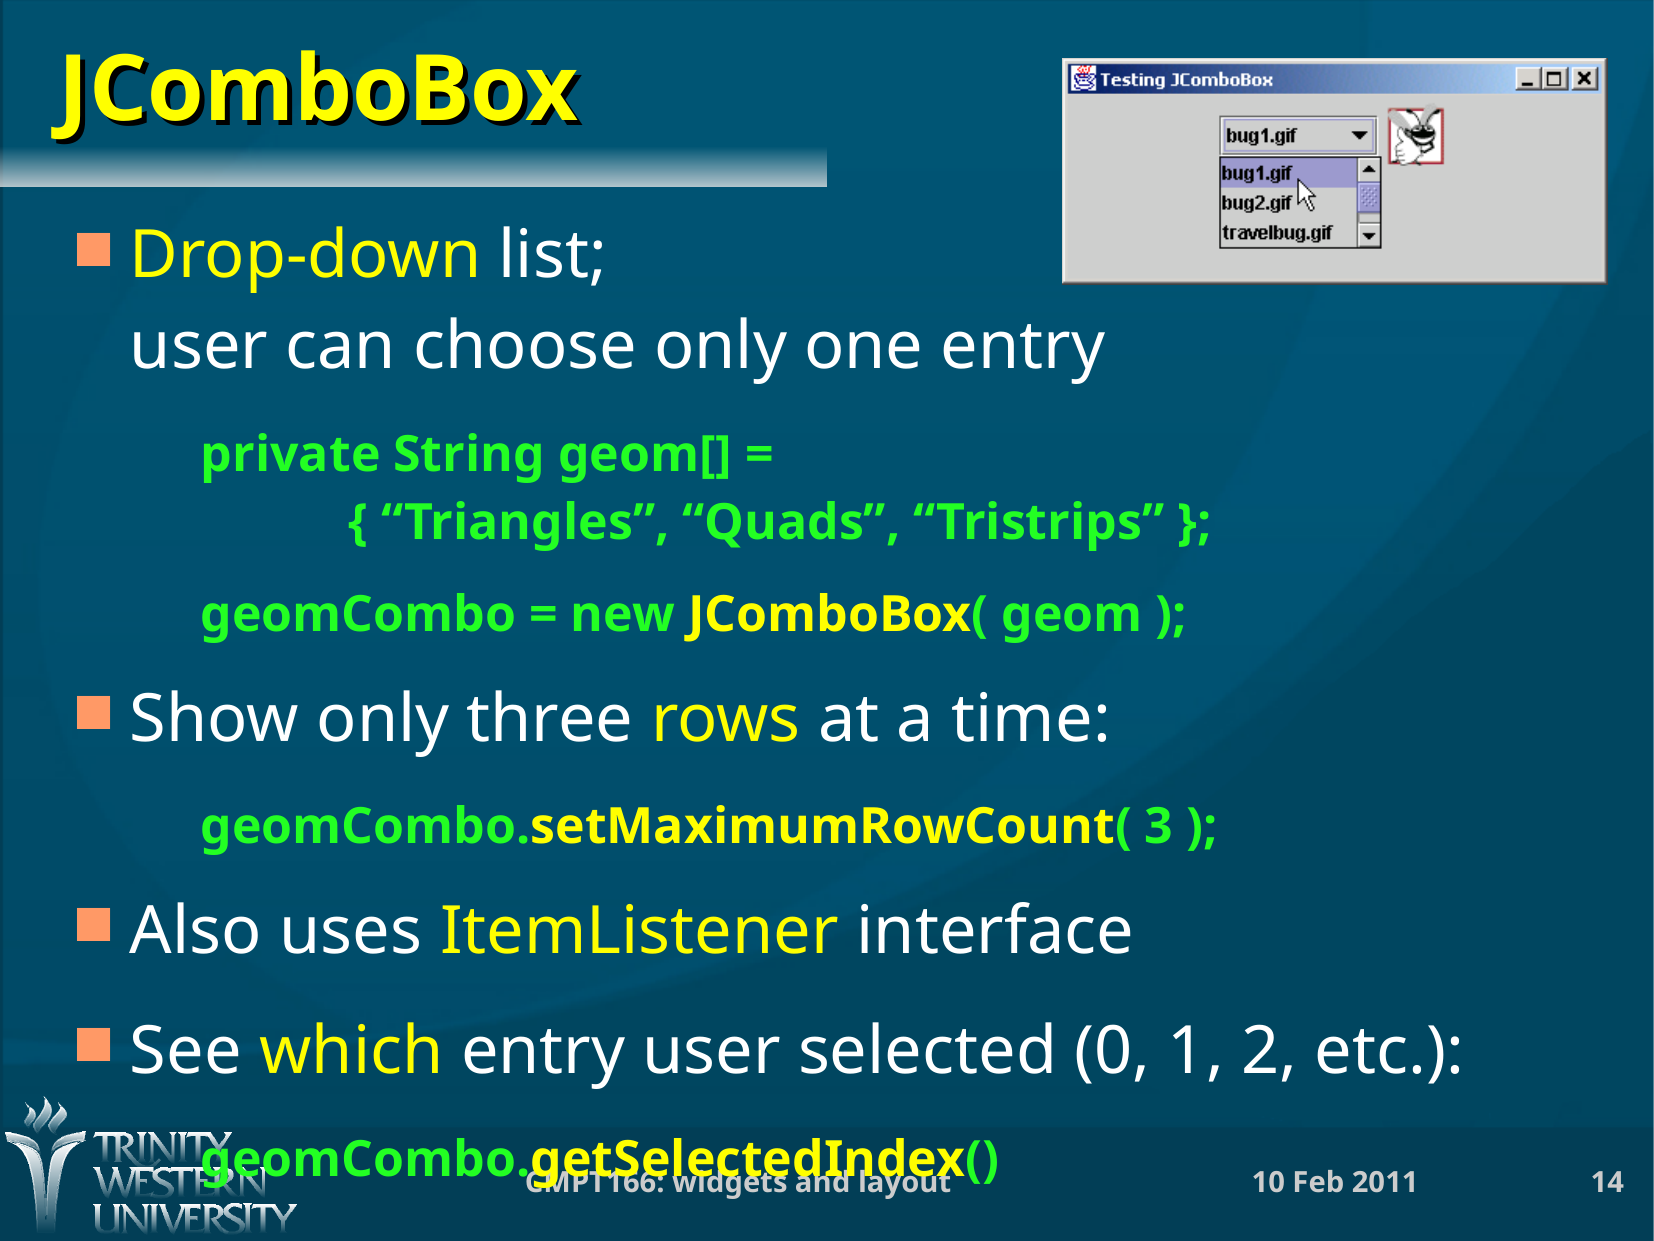

# JComboBox
Drop-down list;
user can choose only one entry
private String geom[] =
		{ “Triangles”, “Quads”, “Tristrips” };
geomCombo = new JComboBox( geom );
Show only three rows at a time:
geomCombo.setMaximumRowCount( 3 );
Also uses ItemListener interface
See which entry user selected (0, 1, 2, etc.):
geomCombo.getSelectedIndex()
CMPT166: widgets and layout
10 Feb 2011
14